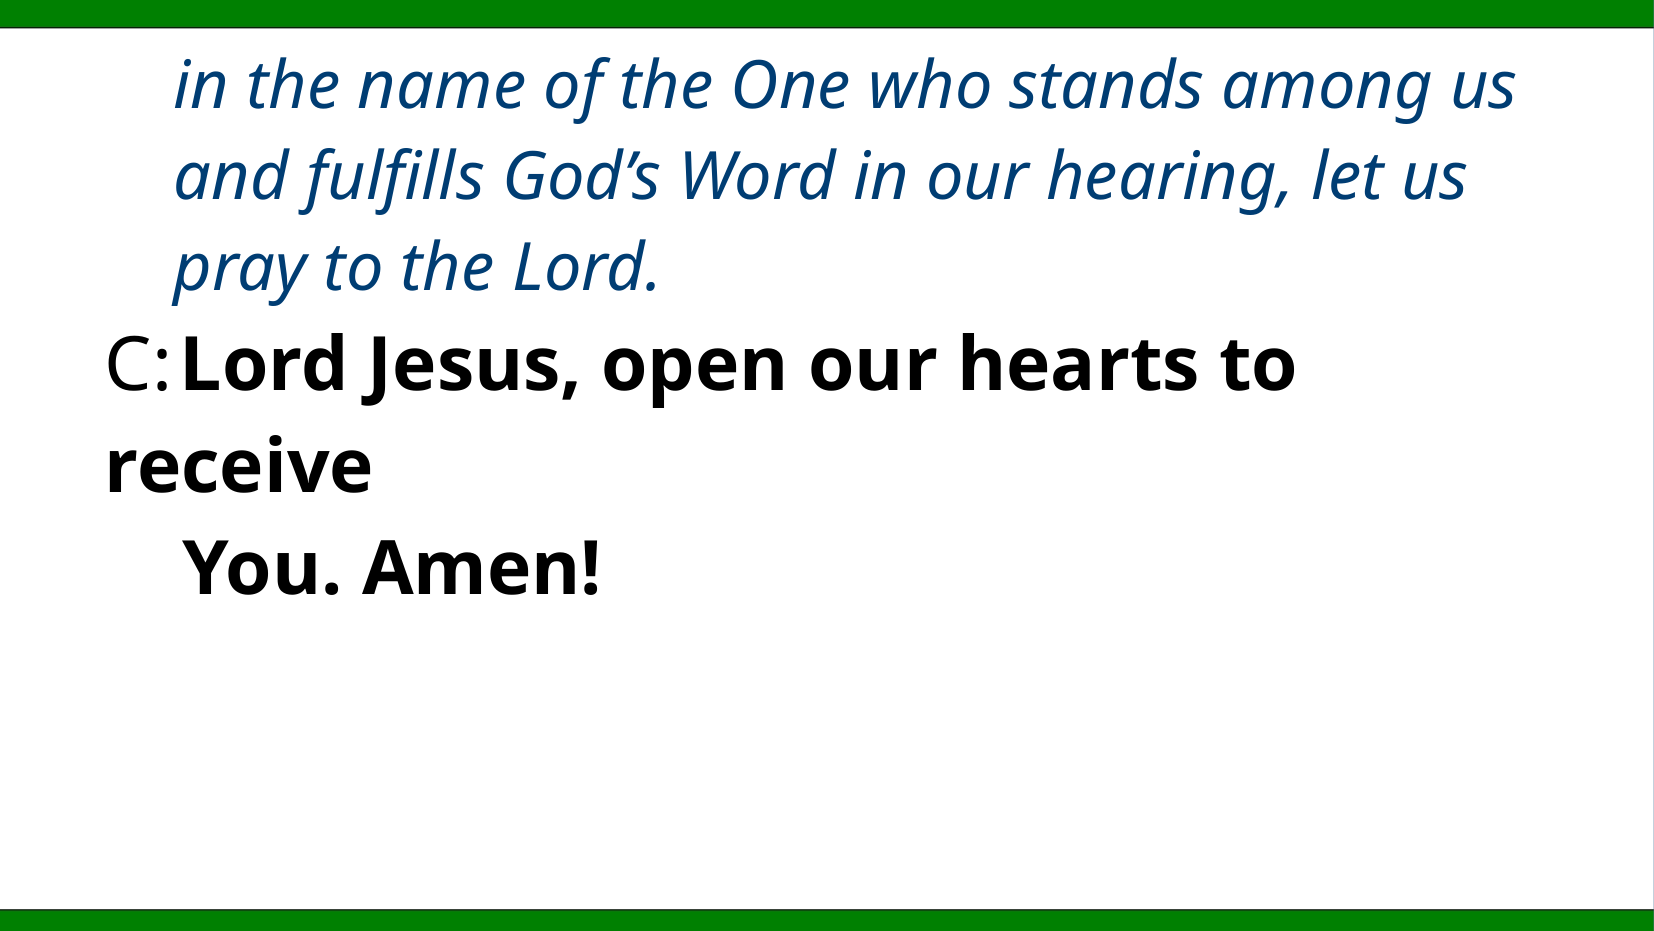

in the name of the One who stands among us
 and fulfills God’s Word in our hearing, let us
 pray to the Lord.
C:	Lord Jesus, open our hearts to receive
 You. Amen!